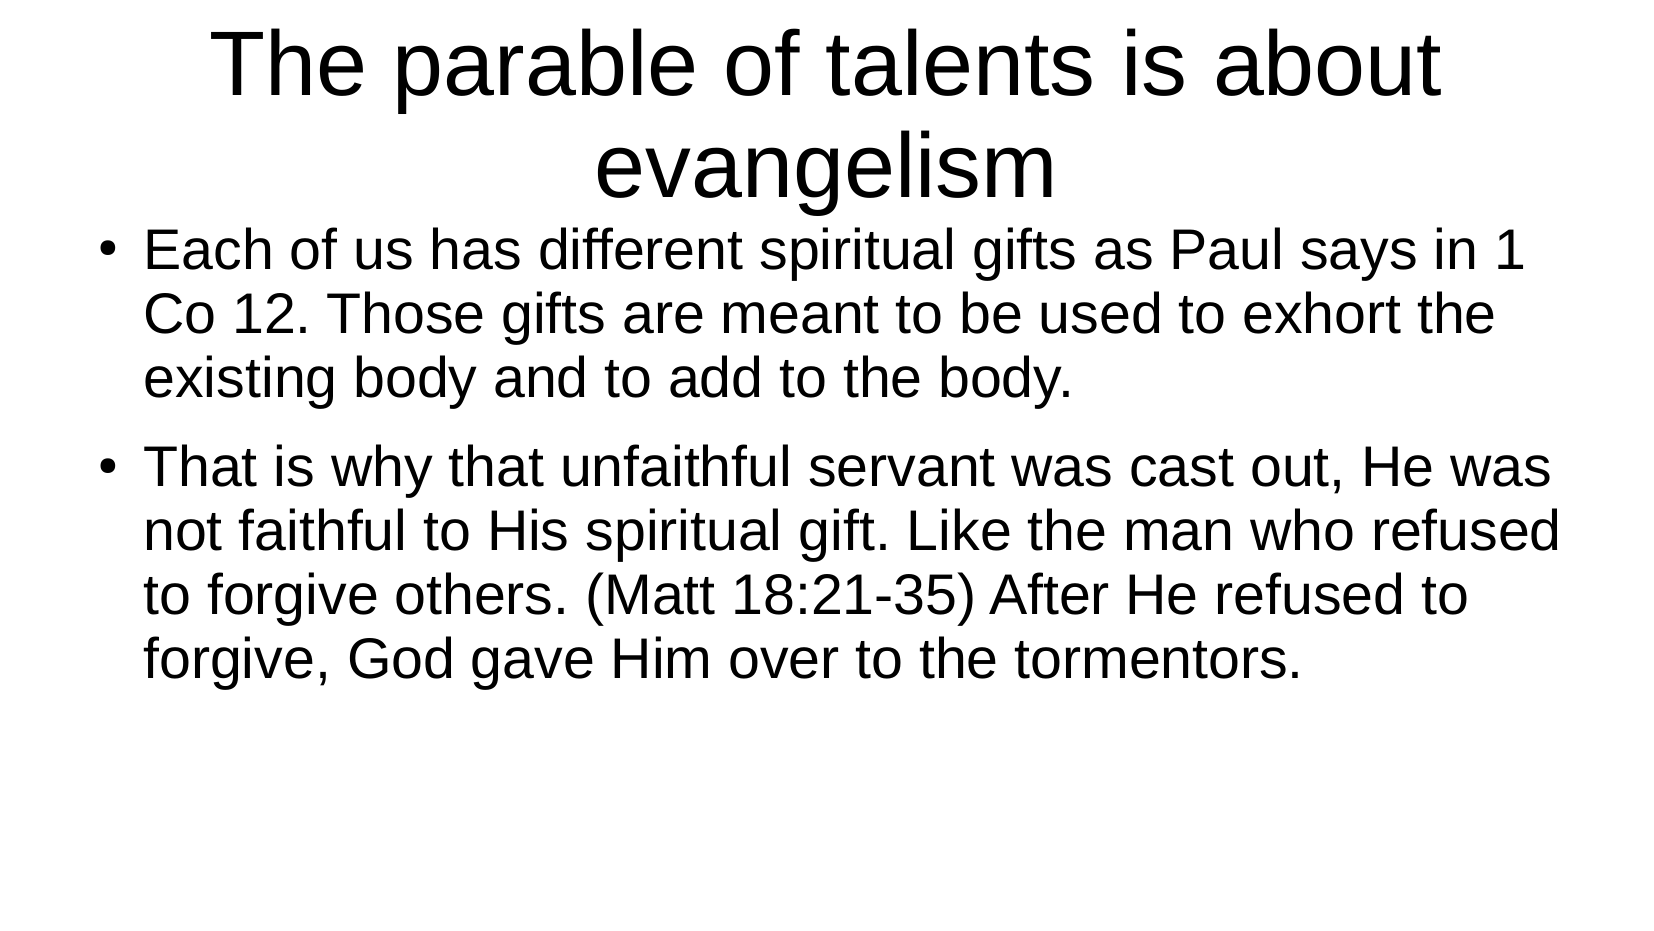

# The parable of talents is about evangelism
Each of us has different spiritual gifts as Paul says in 1 Co 12. Those gifts are meant to be used to exhort the existing body and to add to the body.
That is why that unfaithful servant was cast out, He was not faithful to His spiritual gift. Like the man who refused to forgive others. (Matt 18:21-35) After He refused to forgive, God gave Him over to the tormentors.